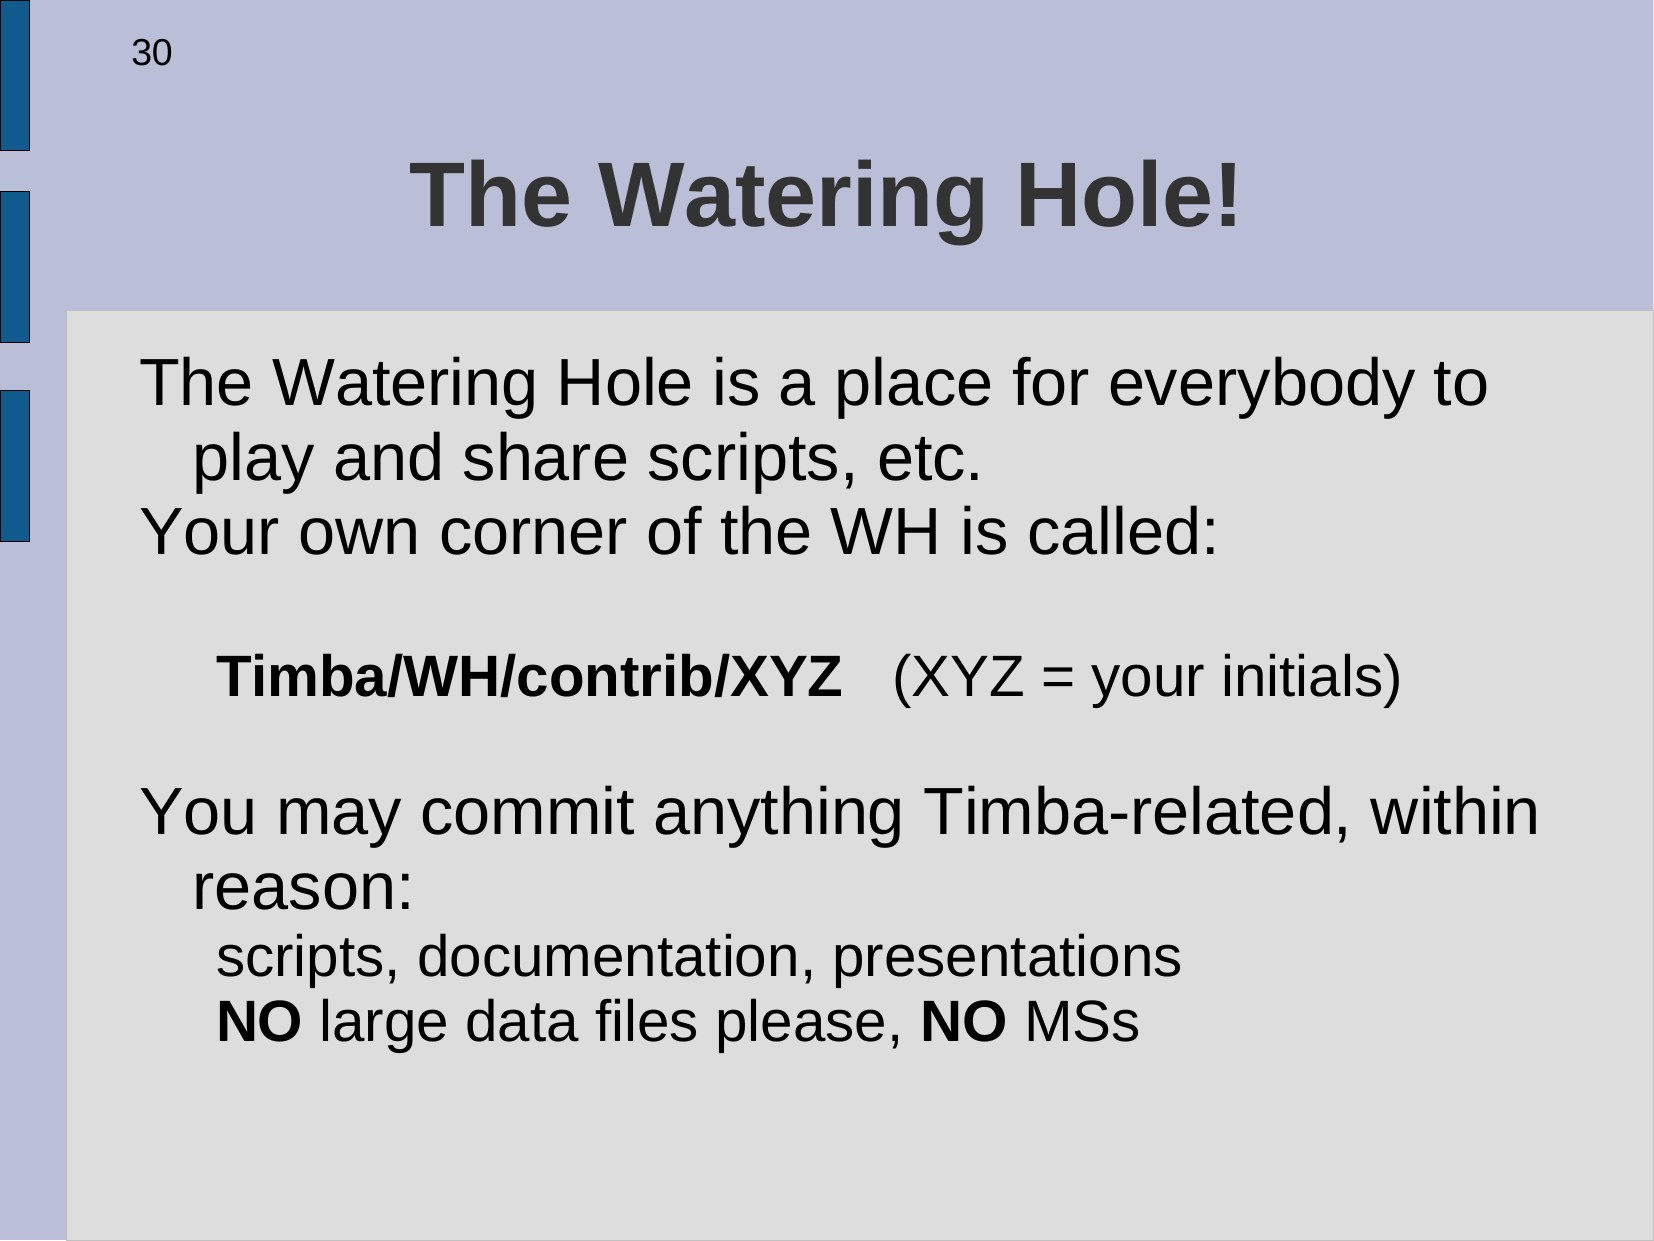

# The Watering Hole!
The Watering Hole is a place for everybody to play and share scripts, etc.
Your own corner of the WH is called:
Timba/WH/contrib/XYZ (XYZ = your initials)
You may commit anything Timba-related, within reason:
scripts, documentation, presentations
NO large data files please, NO MSs